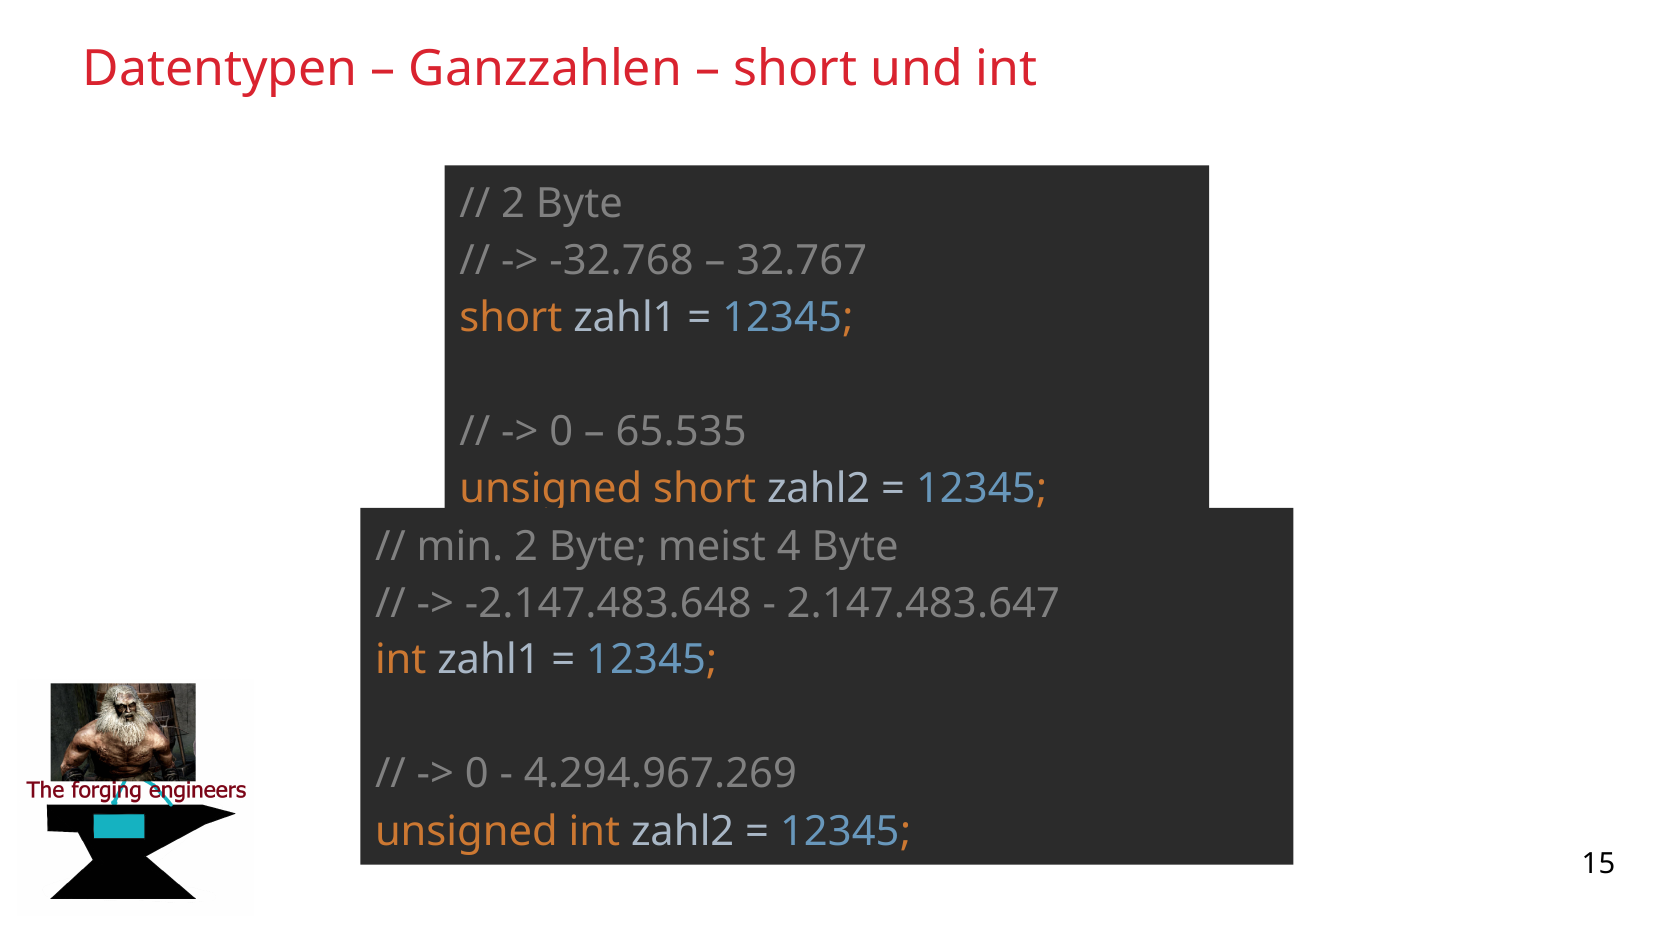

# Datentypen – Ganzzahlen – short und int
// 2 Byte
// -> -32.768 – 32.767
short zahl1 = 12345;
// -> 0 – 65.535
unsigned short zahl2 = 12345;
// min. 2 Byte; meist 4 Byte
// -> -2.147.483.648 - 2.147.483.647
int zahl1 = 12345;
// -> 0 - 4.294.967.269
unsigned int zahl2 = 12345;